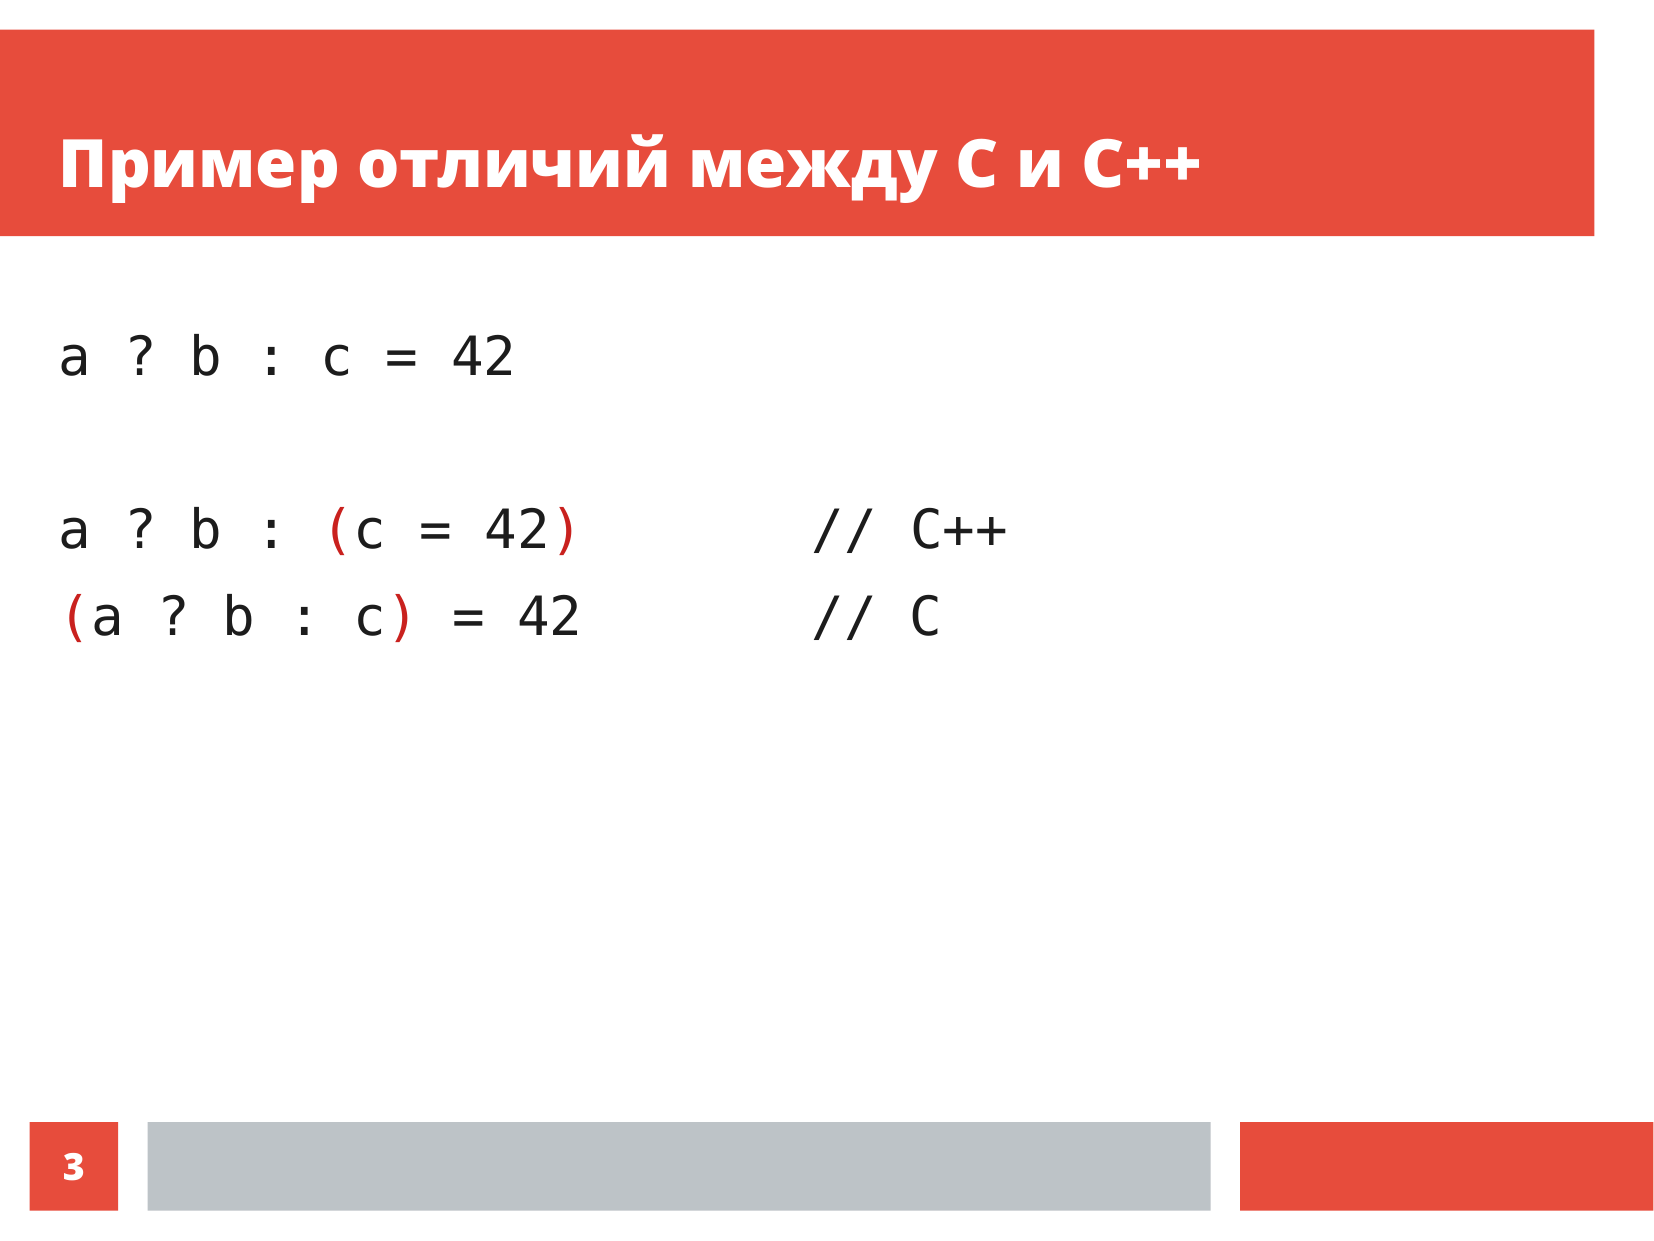

# Пример отличий между C и C++
a ? b : c = 42
a ? b : (c = 42) // C++
(a ? b : c) = 42 // C
3